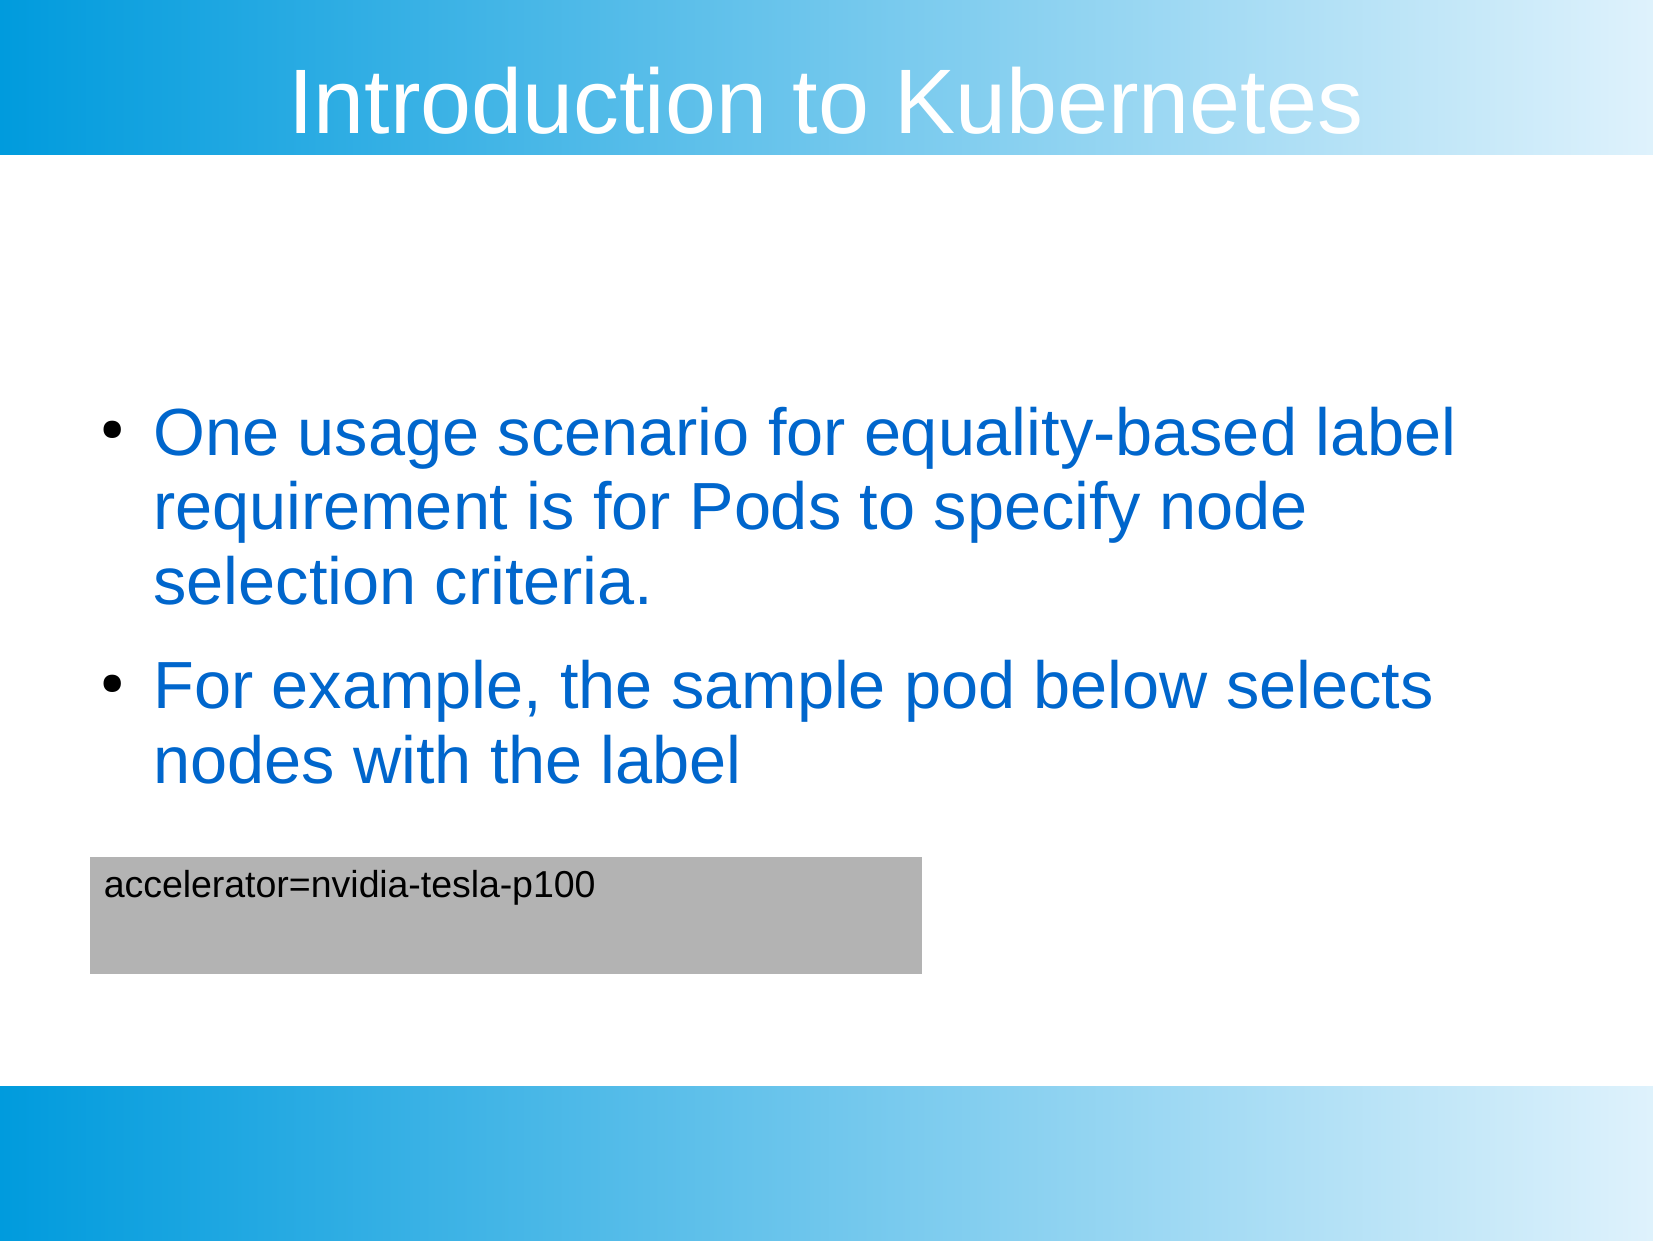

# Introduction to Kubernetes
One usage scenario for equality-based label requirement is for Pods to specify node selection criteria.
For example, the sample pod below selects nodes with the label
| accelerator=nvidia-tesla-p100 |
| --- |